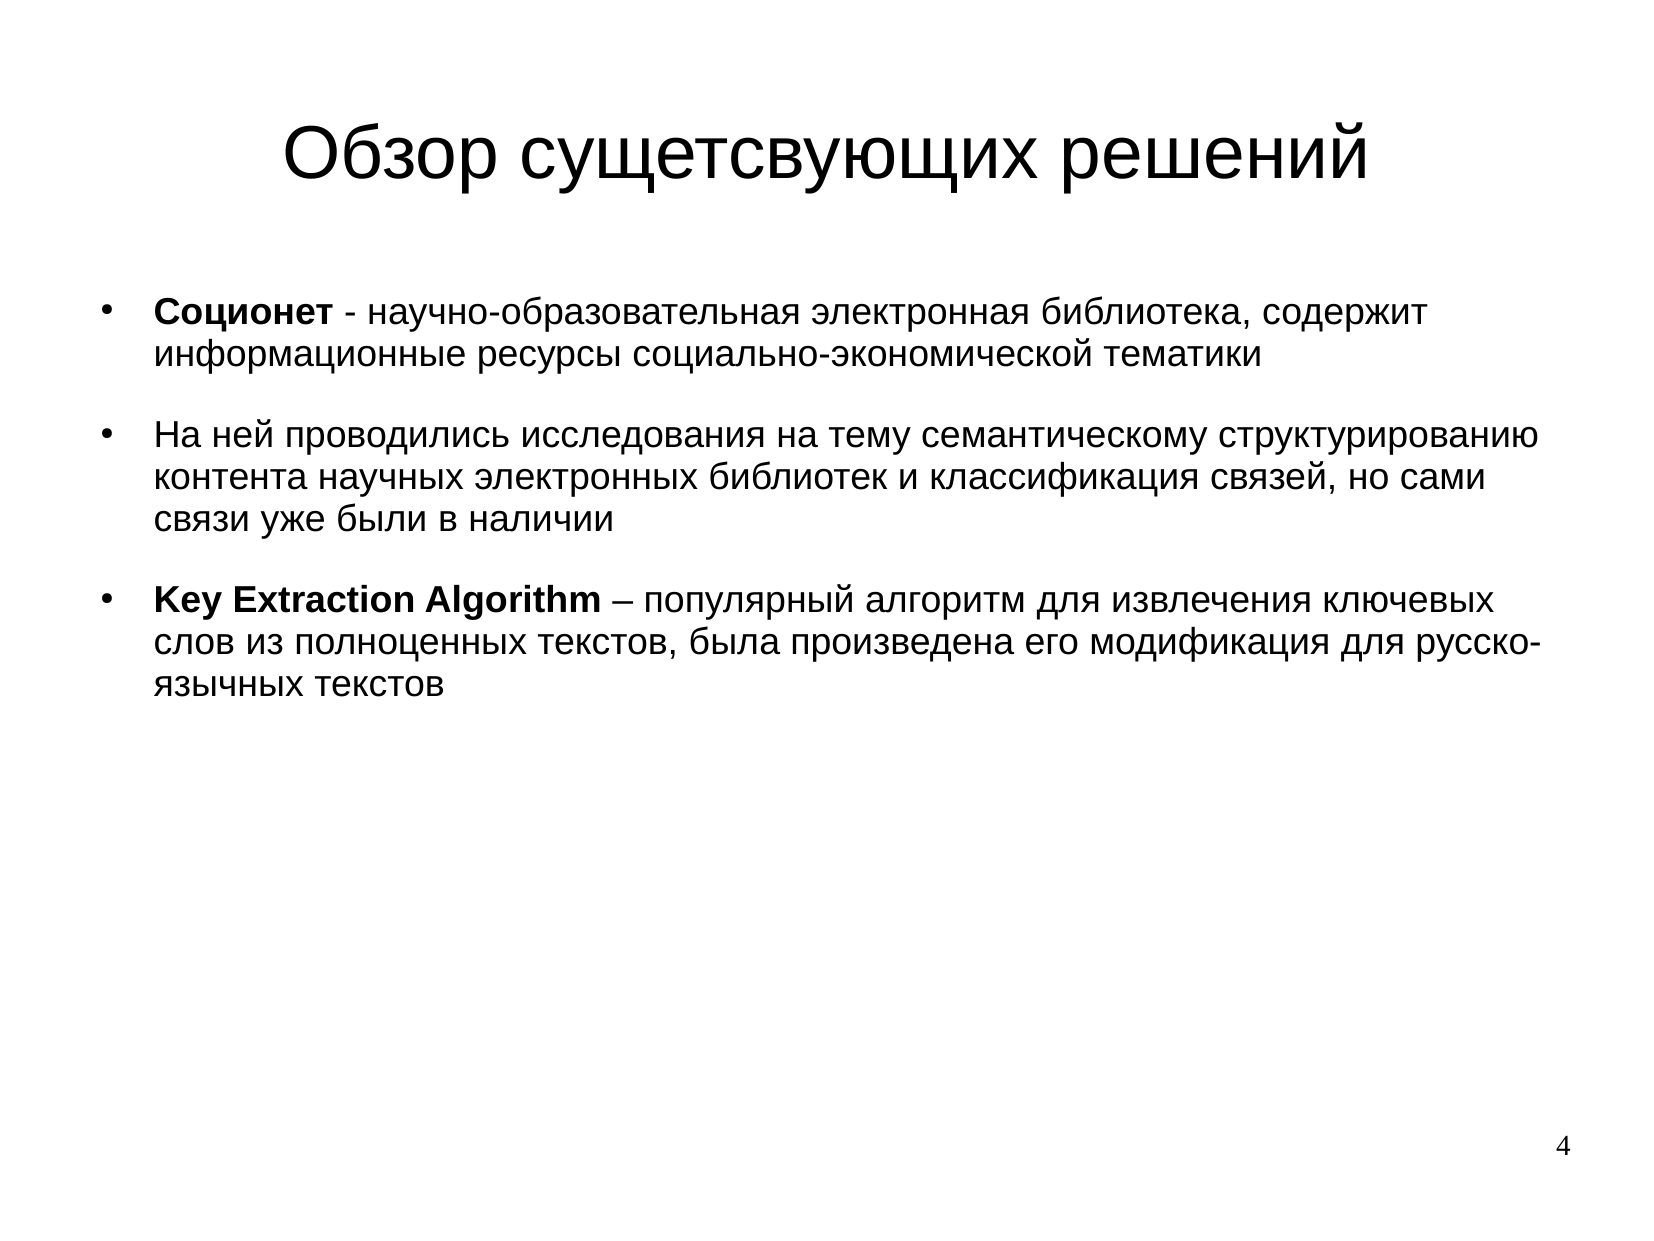

# Обзор сущетсвующих решений
Соционет - научно-образовательная электронная библиотека, содержит информационные ресурсы социально-экономической тематики
На ней проводились исследования на тему семантическому структурированию контента научных электронных библиотек и классификация связей, но сами связи уже были в наличии
Key Extraction Algorithm – популярный алгоритм для извлечения ключевых слов из полноценных текстов, была произведена его модификация для русско-язычных текстов
4